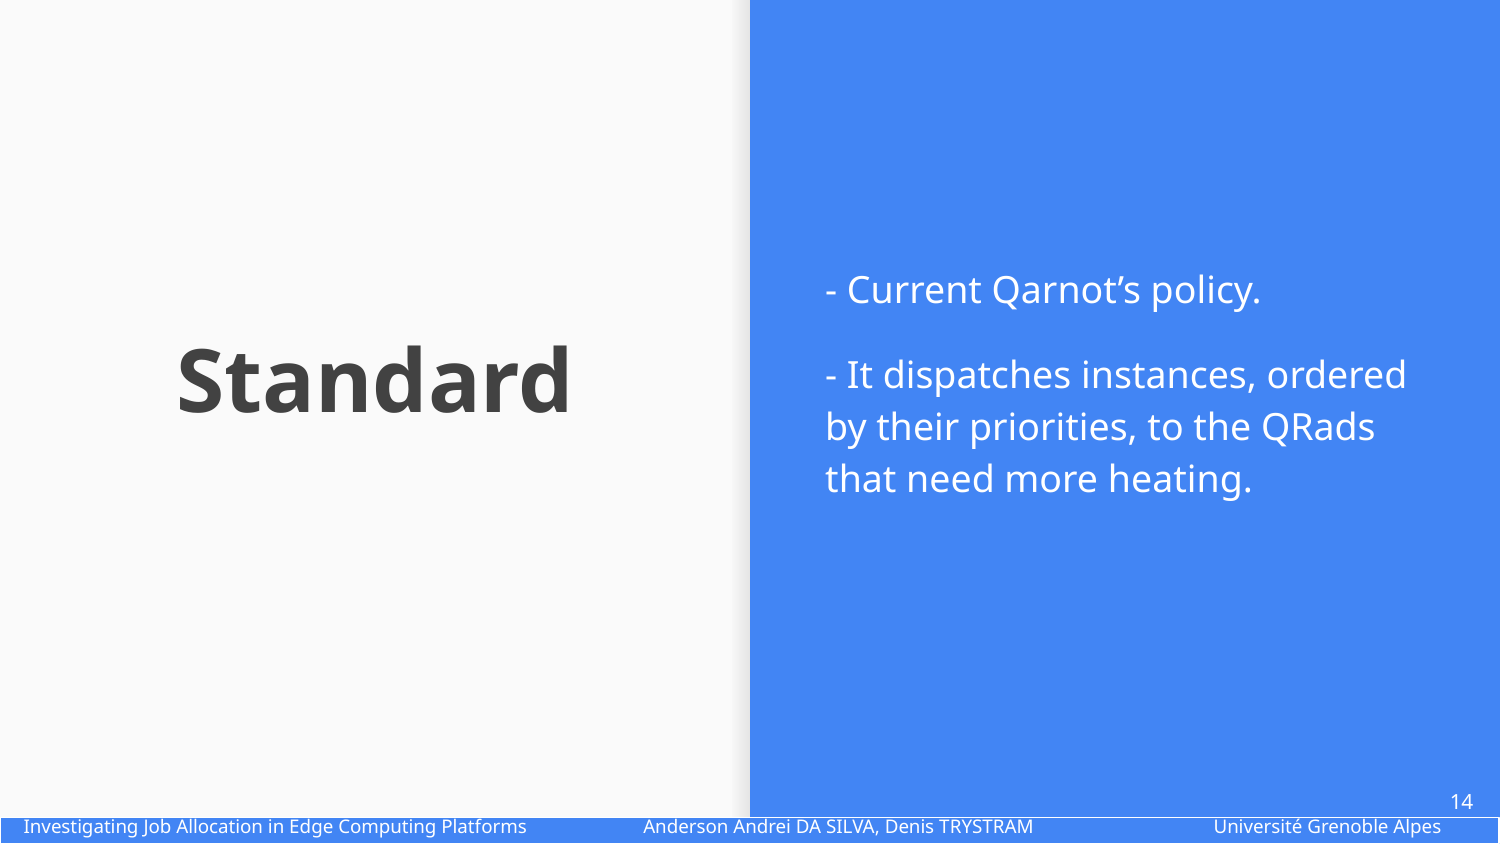

- Current Qarnot’s policy.
- It dispatches instances, ordered by their priorities, to the QRads that need more heating.
# Standard
Investigating Job Allocation in Edge Computing Platforms
Anderson Andrei DA SILVA, Denis TRYSTRAM
Université Grenoble Alpes